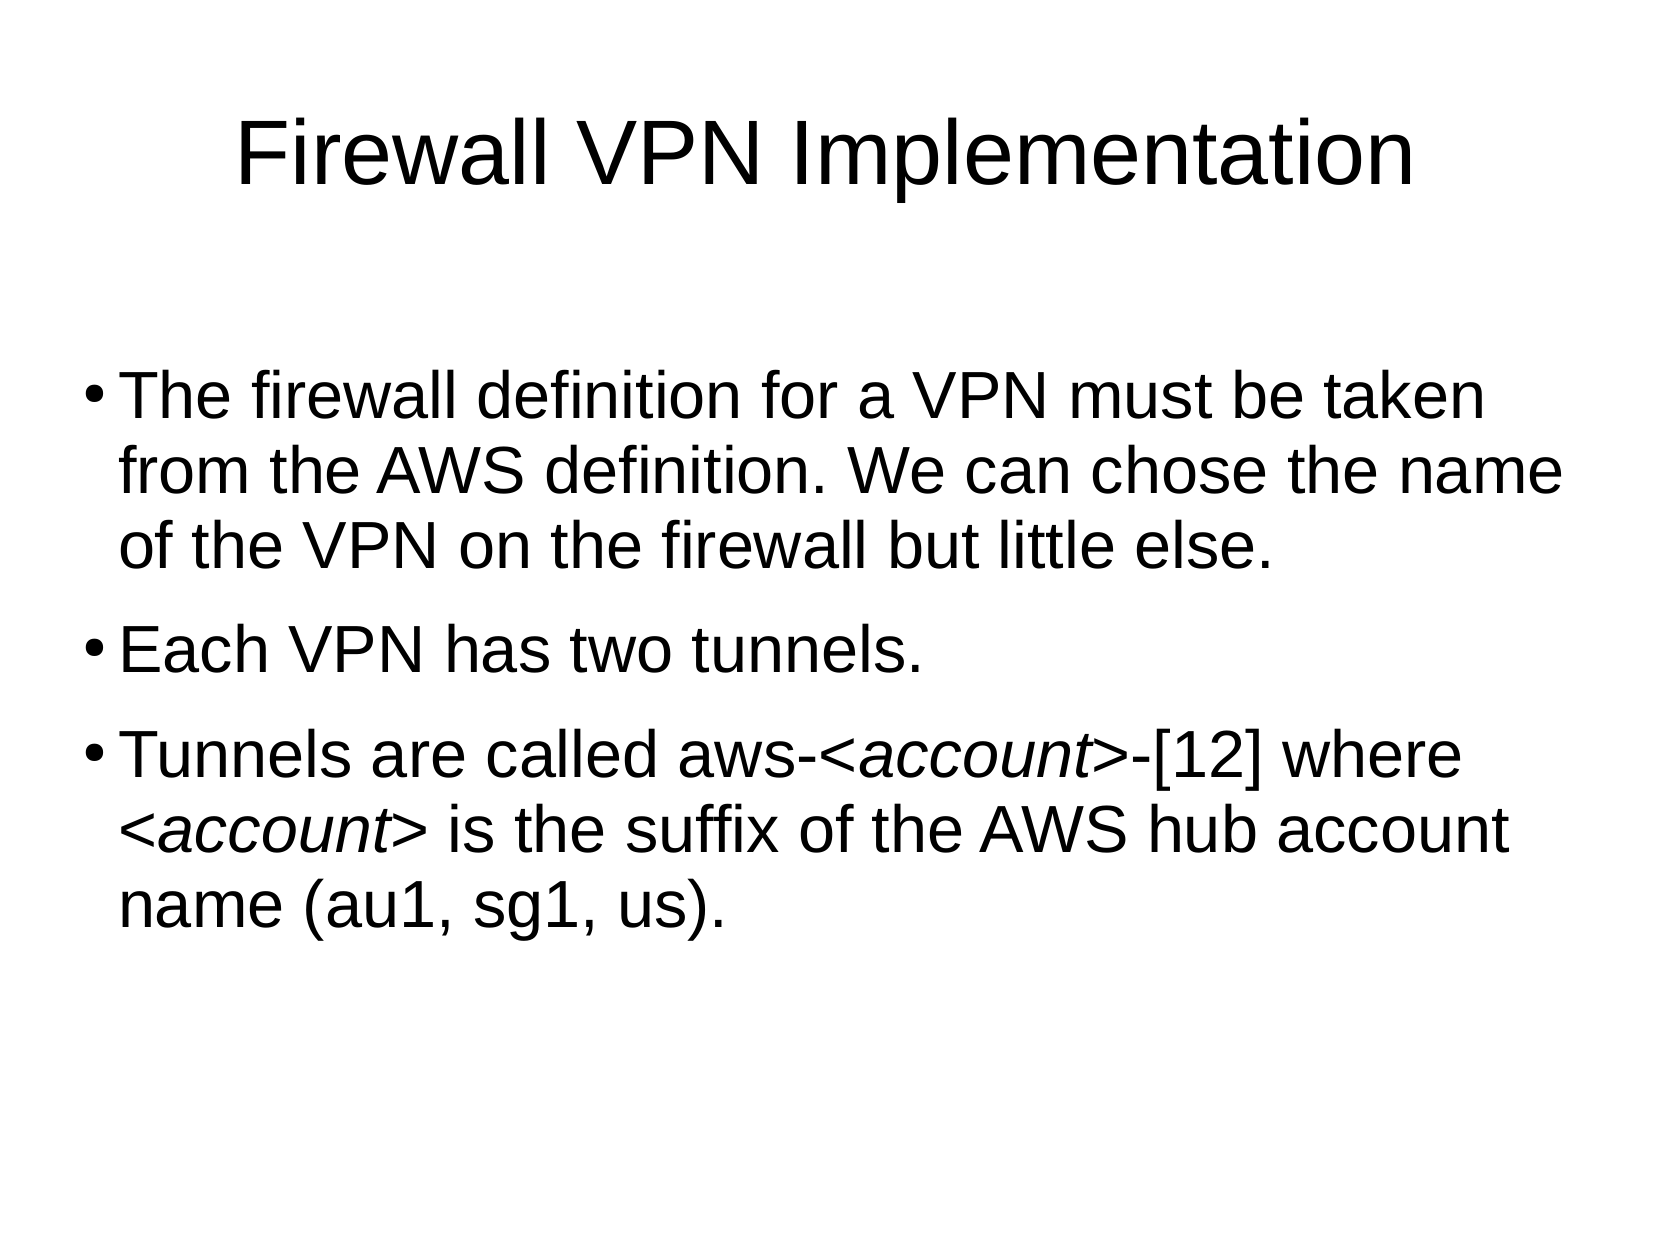

# Firewall VPN Implementation
The firewall definition for a VPN must be taken from the AWS definition. We can chose the name of the VPN on the firewall but little else.
Each VPN has two tunnels.
Tunnels are called aws-<account>-[12] where <account> is the suffix of the AWS hub account name (au1, sg1, us).